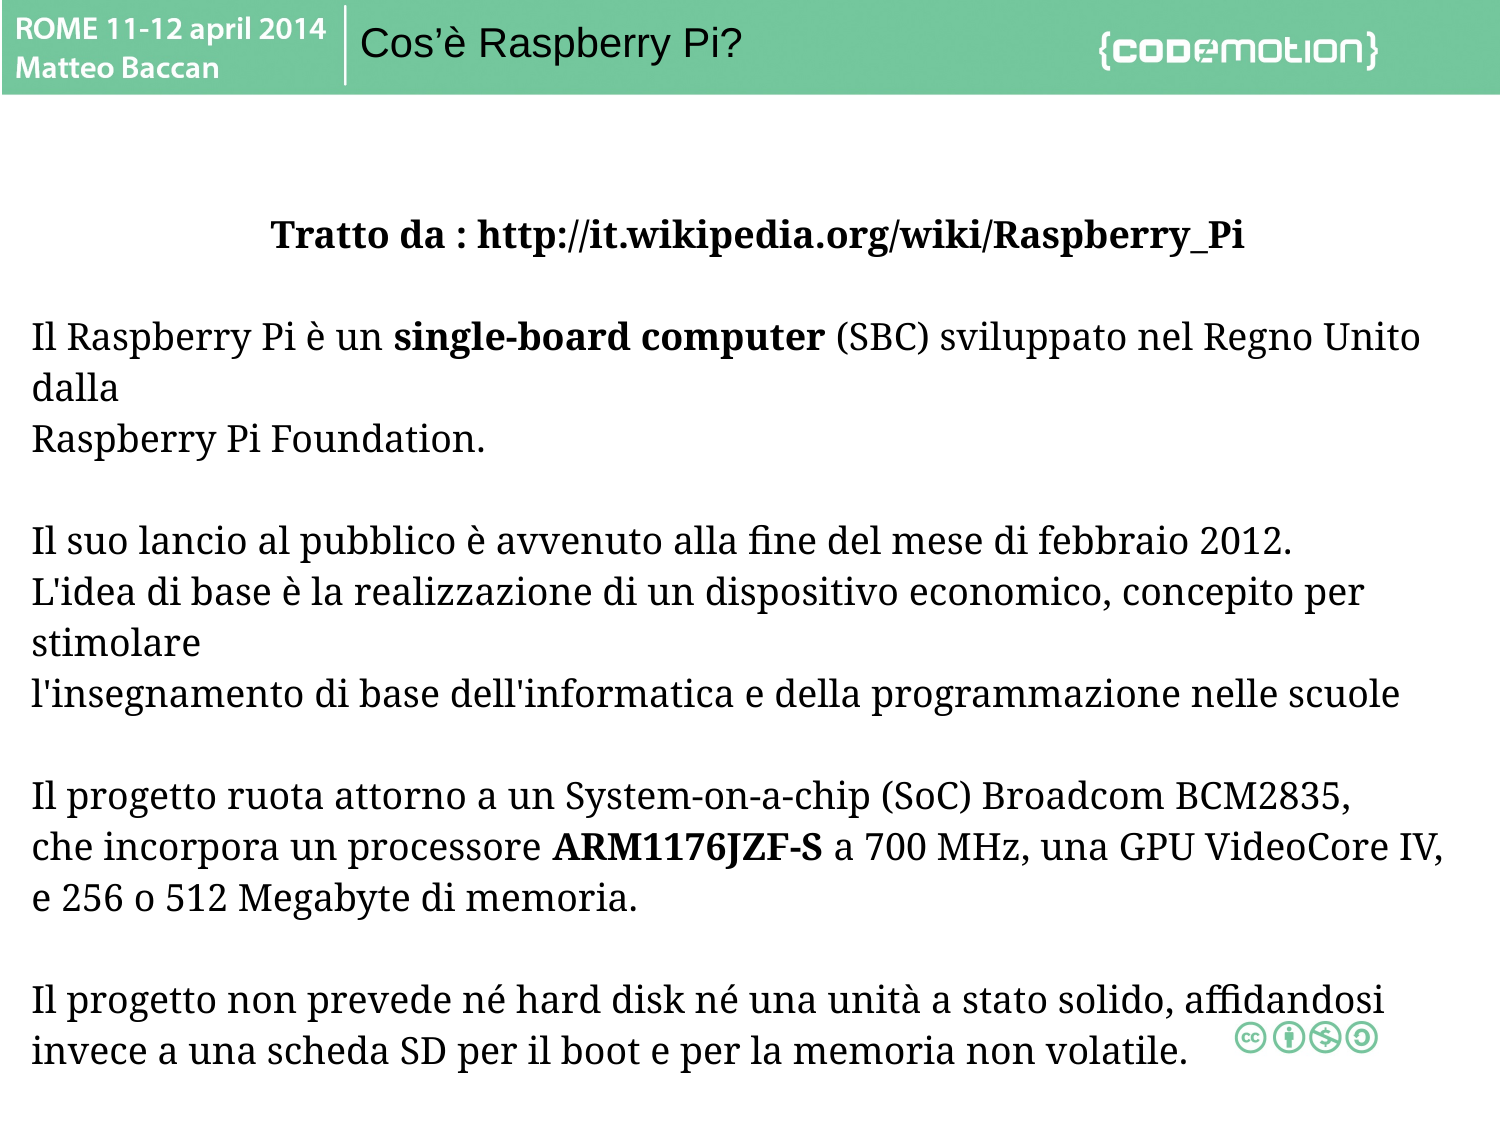

# Cos’è Raspberry Pi?
Tratto da : http://it.wikipedia.org/wiki/Raspberry_Pi
Il Raspberry Pi è un single-board computer (SBC) sviluppato nel Regno Unito dalla
Raspberry Pi Foundation.
Il suo lancio al pubblico è avvenuto alla fine del mese di febbraio 2012.
L'idea di base è la realizzazione di un dispositivo economico, concepito per stimolare
l'insegnamento di base dell'informatica e della programmazione nelle scuole
Il progetto ruota attorno a un System-on-a-chip (SoC) Broadcom BCM2835,
che incorpora un processore ARM1176JZF-S a 700 MHz, una GPU VideoCore IV,
e 256 o 512 Megabyte di memoria.
Il progetto non prevede né hard disk né una unità a stato solido, affidandosi invece a una scheda SD per il boot e per la memoria non volatile.
La scheda è stata progettata per ospitare sistemi operativi basati su un kernel Linux
o RISC OS.